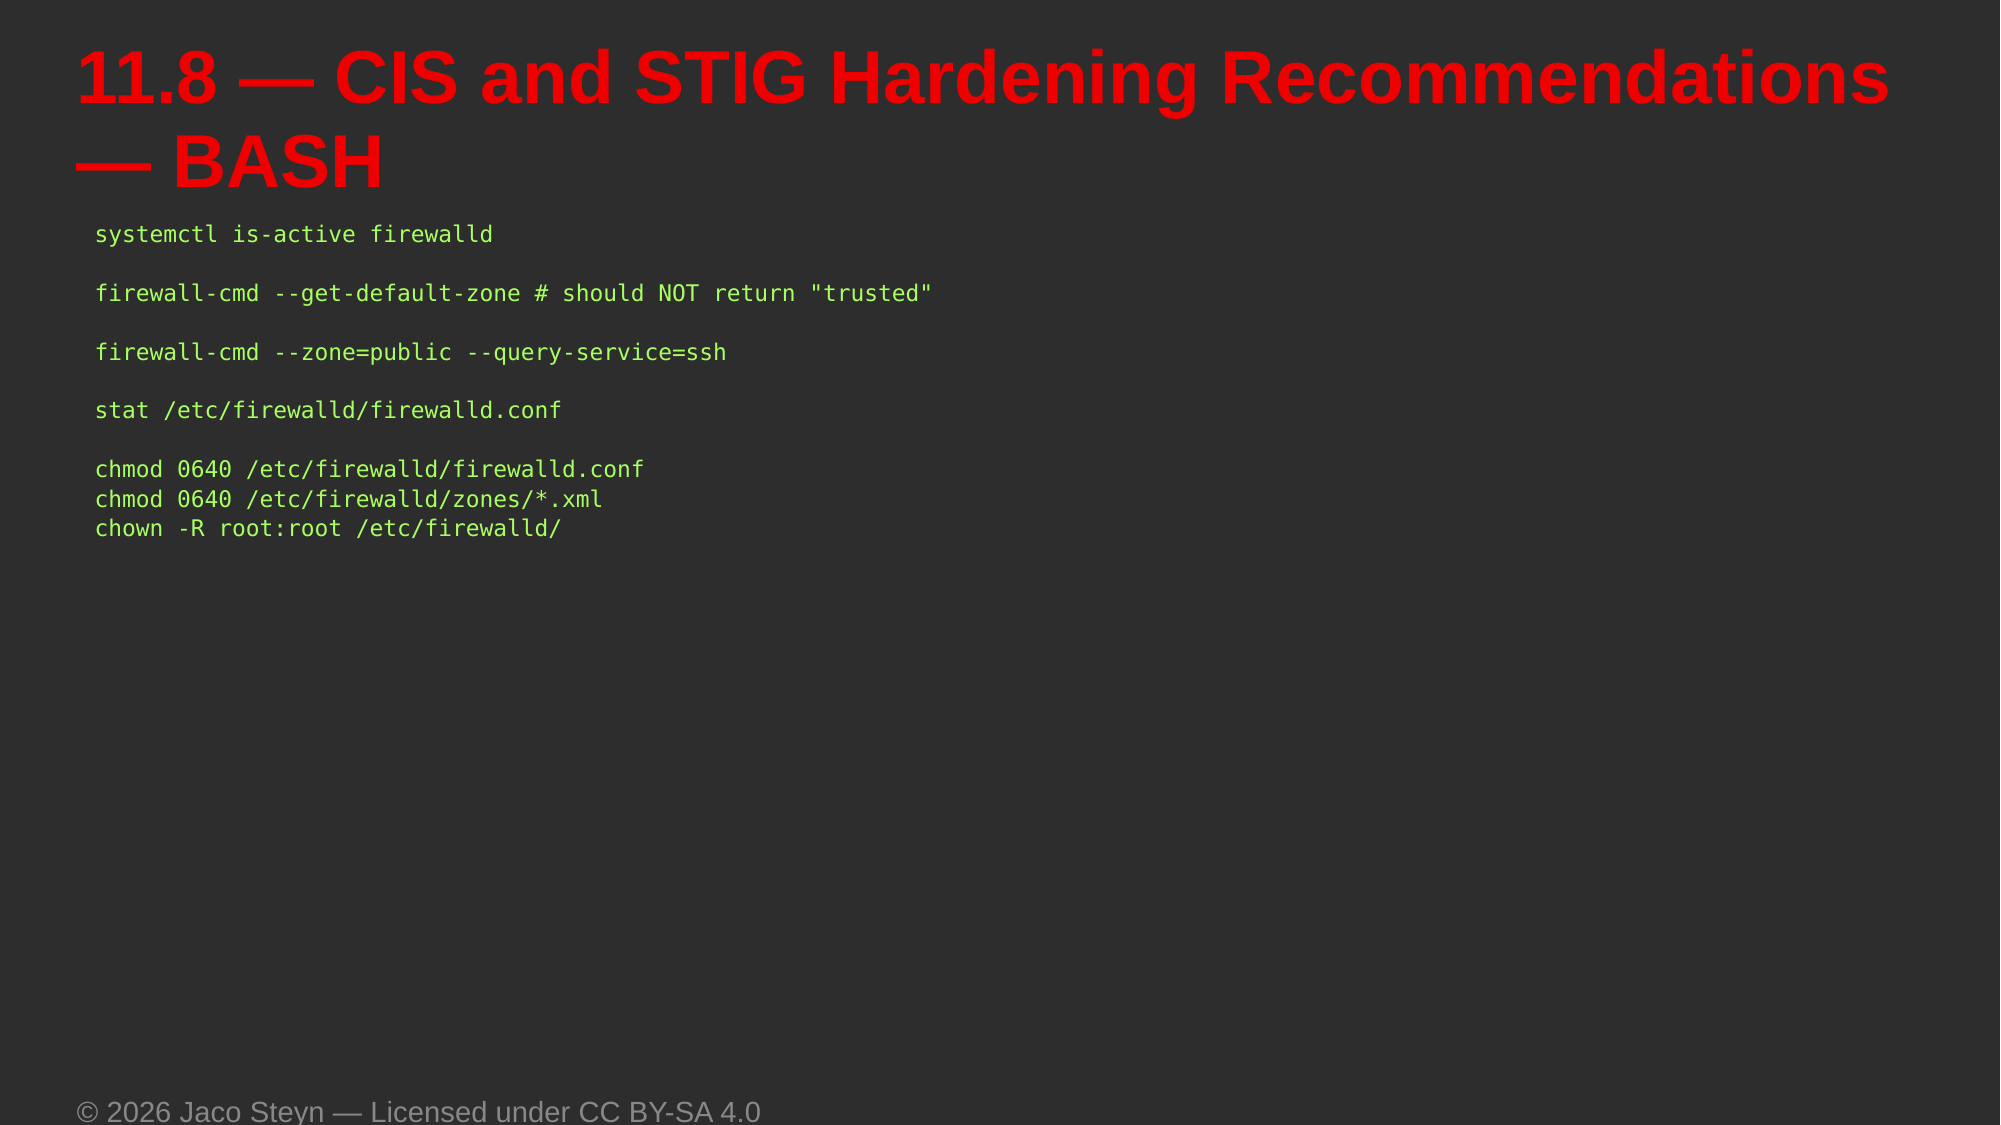

11.8 — CIS and STIG Hardening Recommendations — BASH
systemctl is-active firewalld
firewall-cmd --get-default-zone # should NOT return "trusted"
firewall-cmd --zone=public --query-service=ssh
stat /etc/firewalld/firewalld.conf
chmod 0640 /etc/firewalld/firewalld.conf
chmod 0640 /etc/firewalld/zones/*.xml
chown -R root:root /etc/firewalld/
© 2026 Jaco Steyn — Licensed under CC BY-SA 4.0